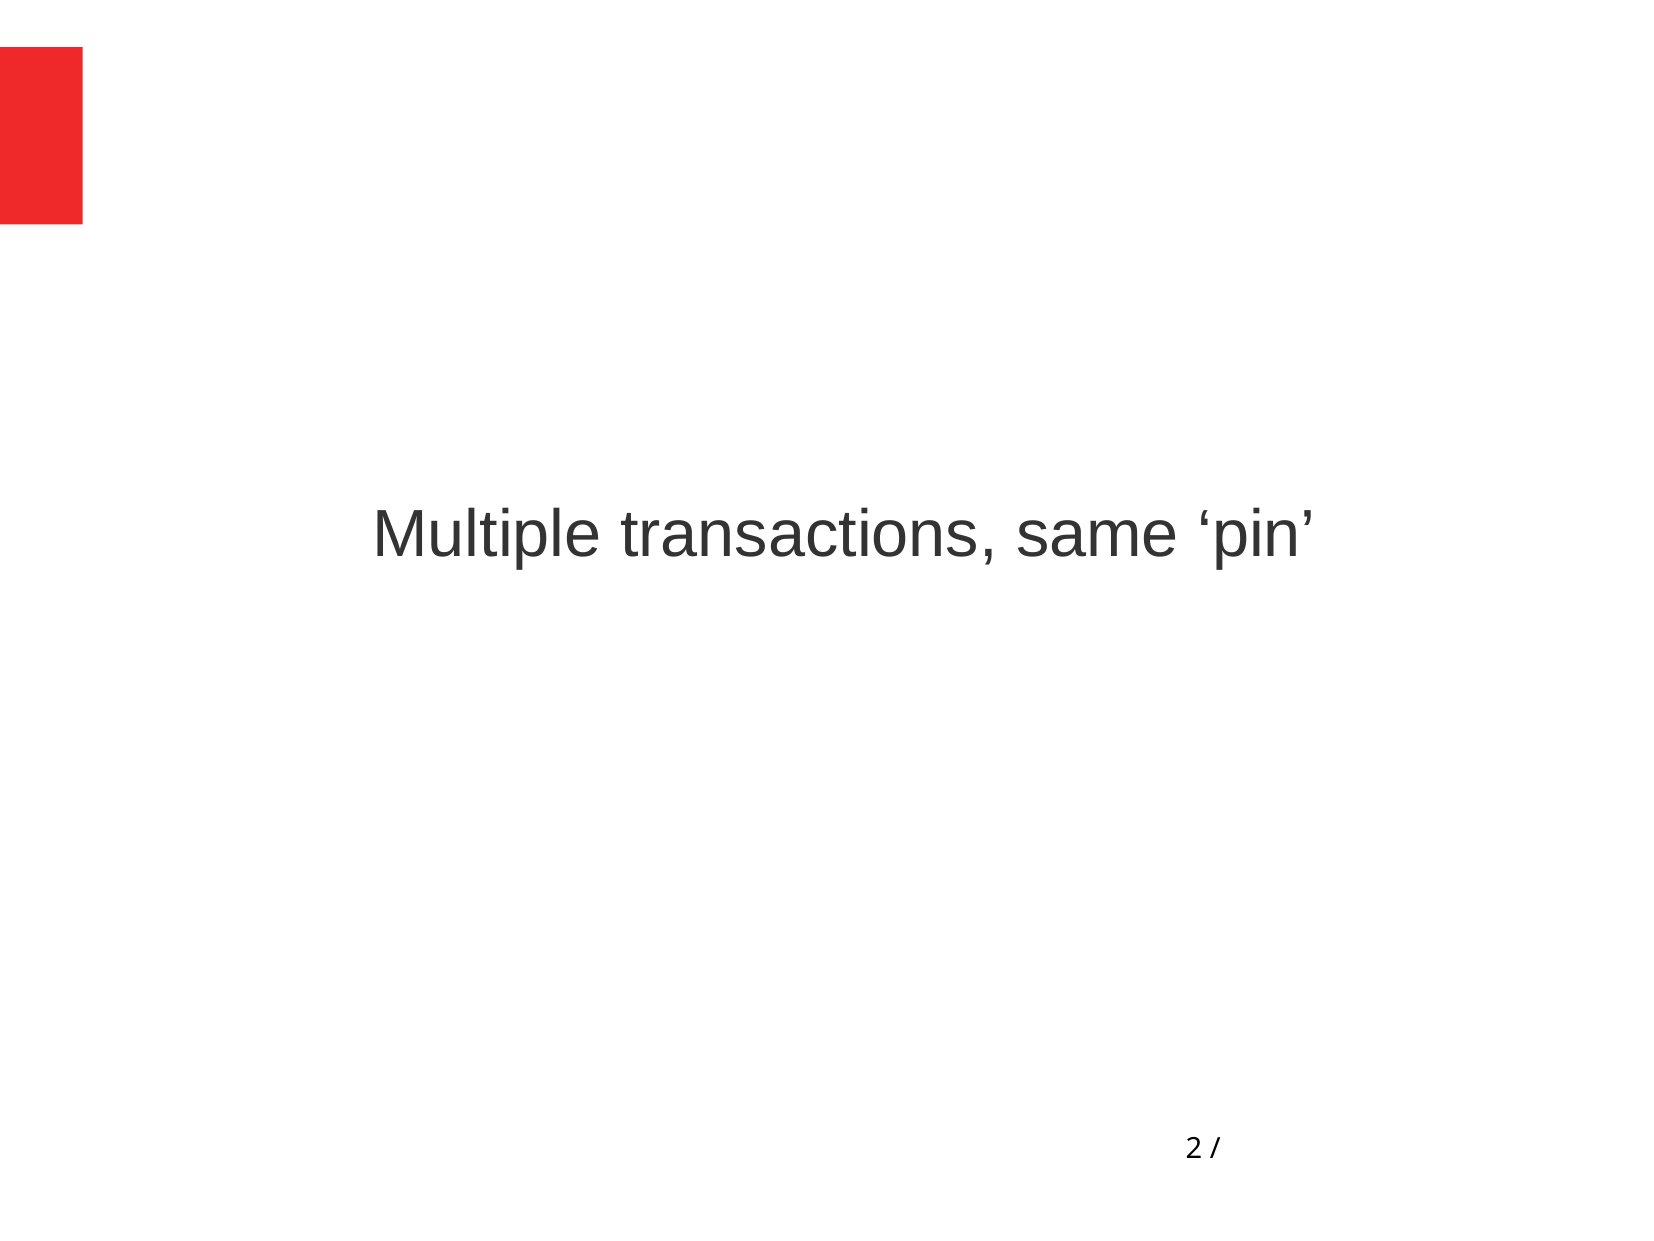

# Multiple transactions, same ‘pin’
1 /